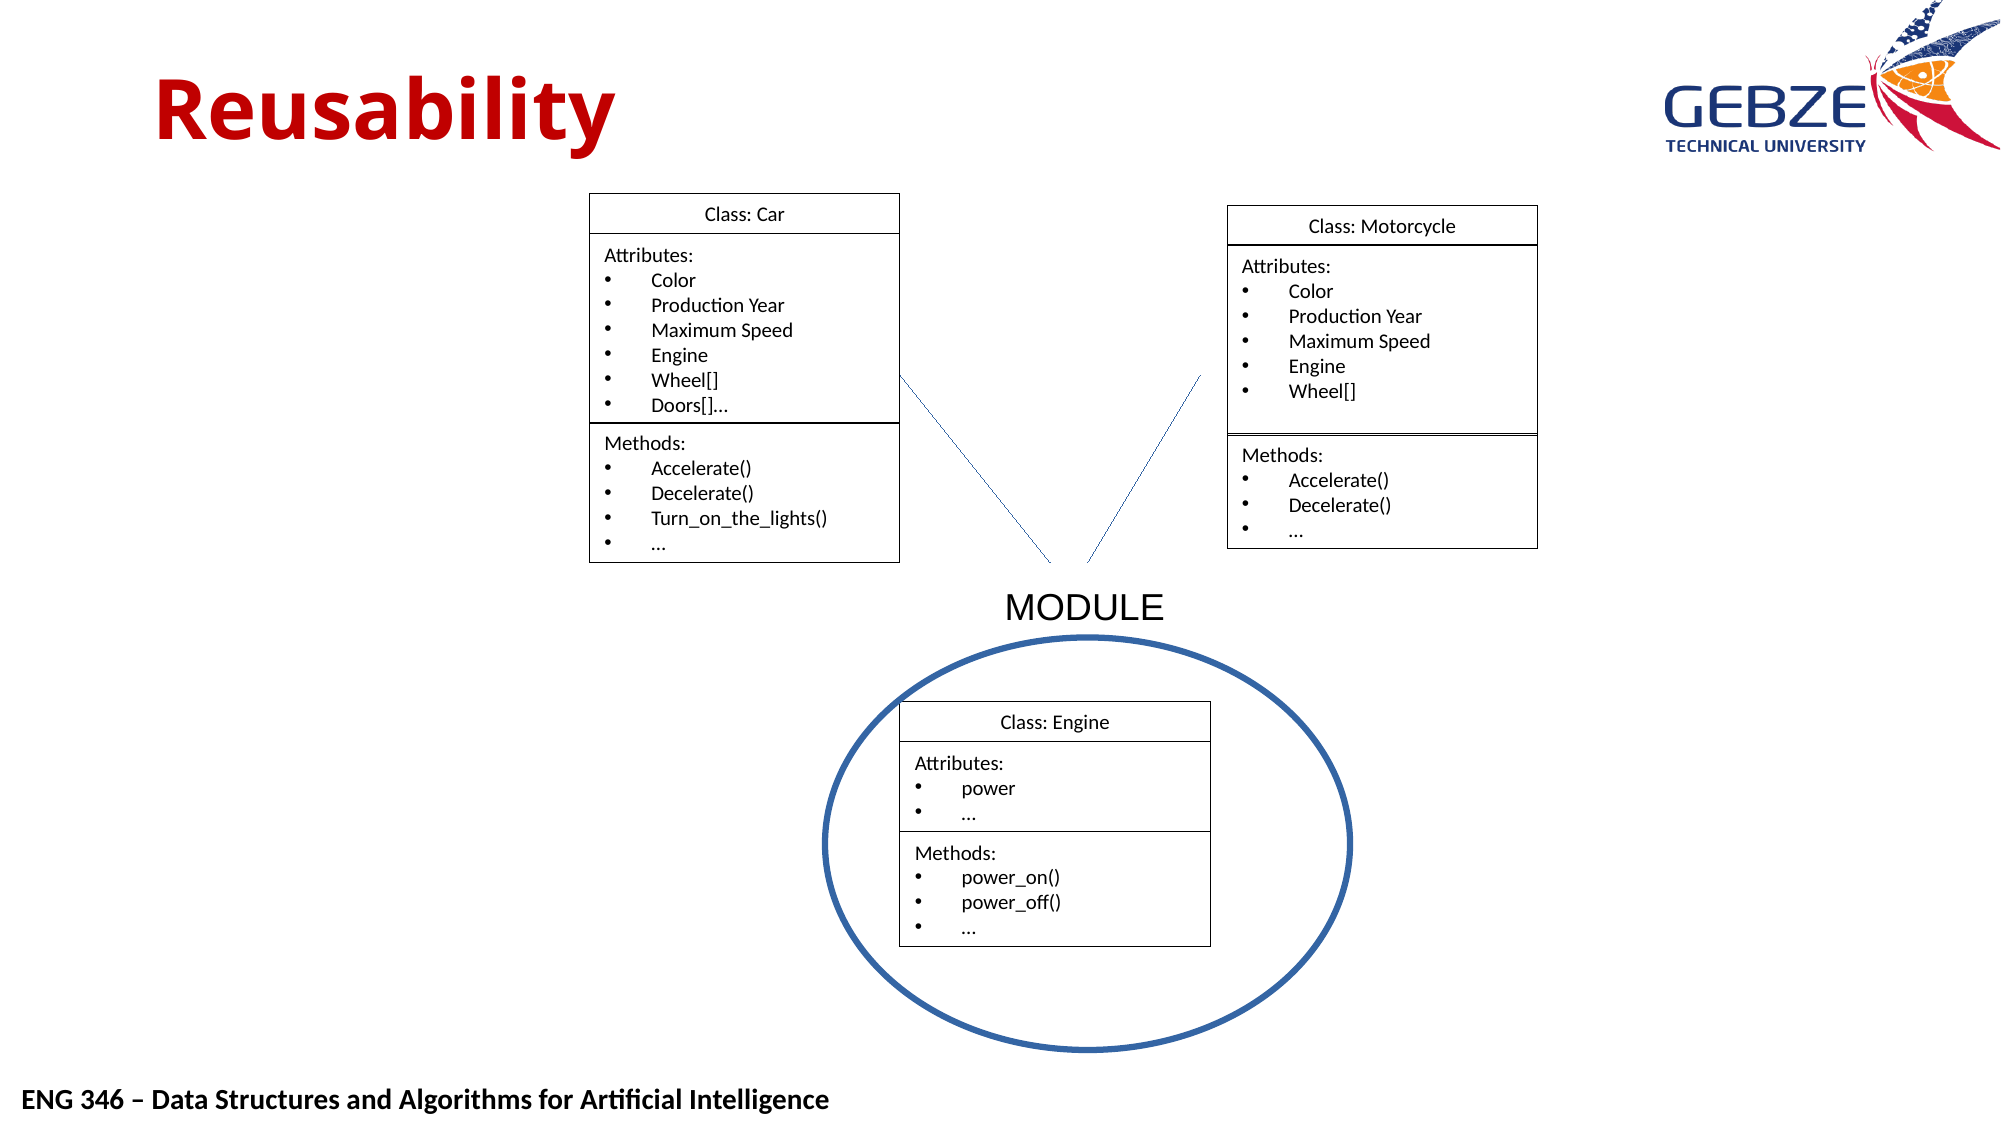

# Reusability
Class: Car
Attributes:
Color
Production Year
Maximum Speed
Engine
Wheel[]
Doors[]…
Methods:
Accelerate()
Decelerate()
Turn_on_the_lights()
…
Class: Motorcycle
Attributes:
Color
Production Year
Maximum Speed
Engine
Wheel[]
Methods:
Accelerate()
Decelerate()
…
MODULE
Class: Engine
Attributes:
power
…
Methods:
power_on()
power_off()
…